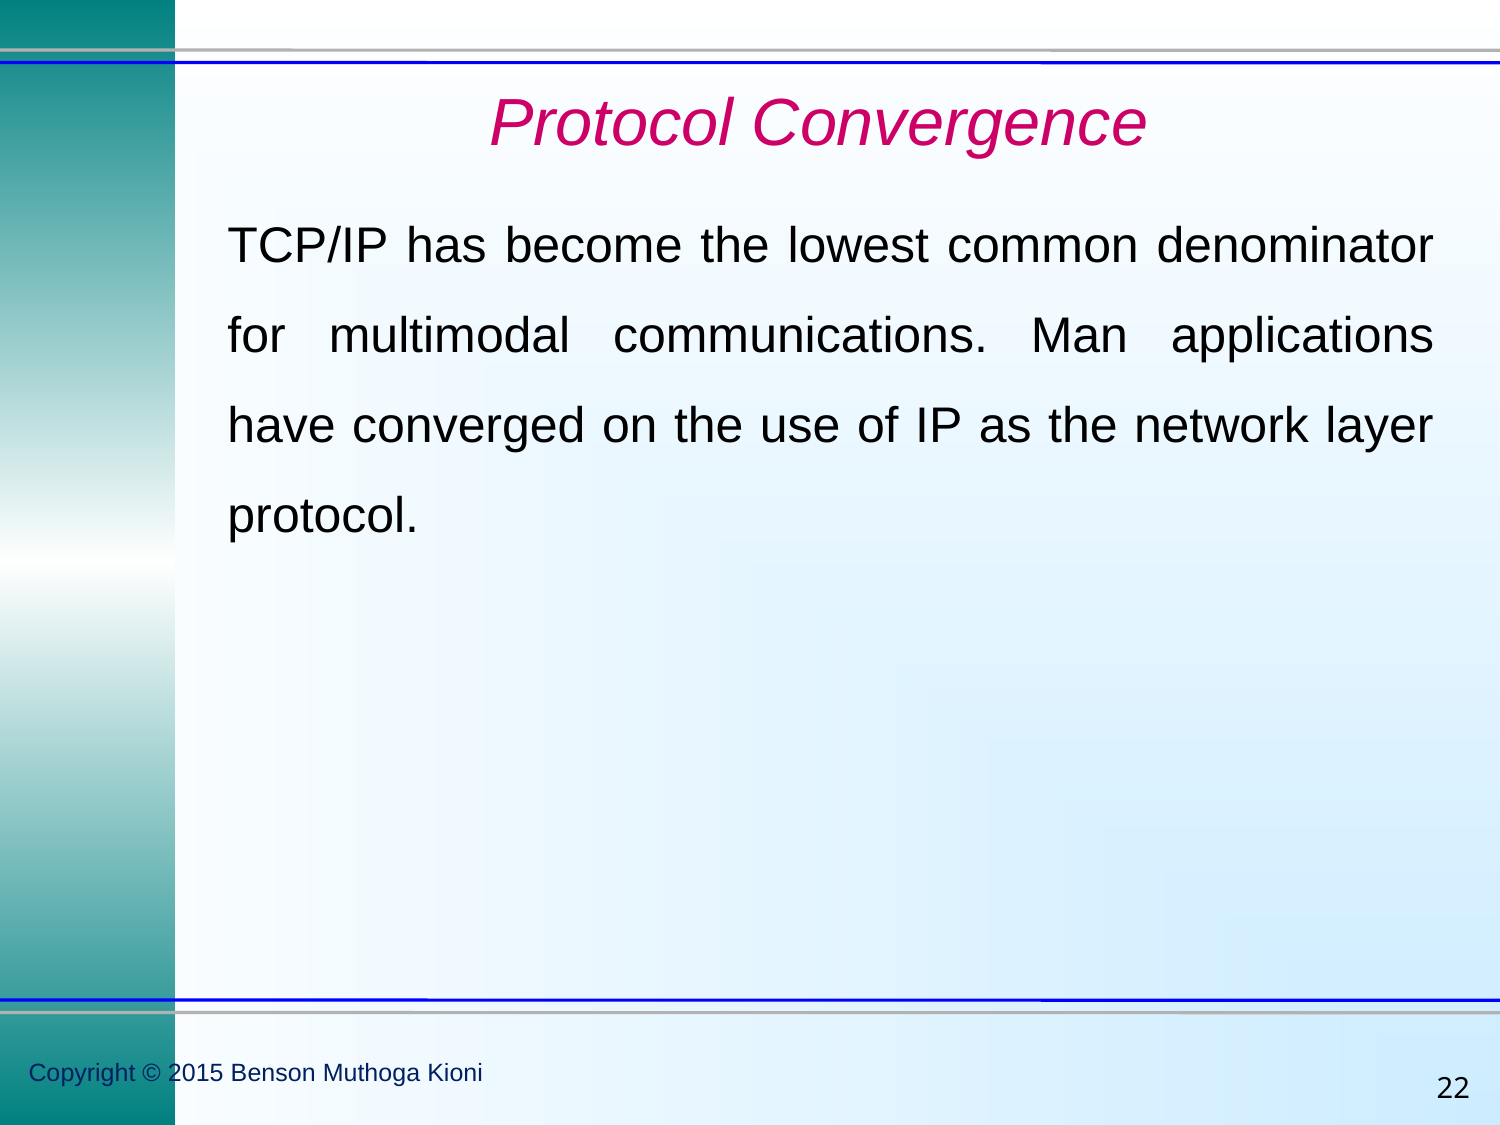

Protocol Convergence
TCP/IP has become the lowest common denominator for multimodal communications. Man applications have converged on the use of IP as the network layer protocol.